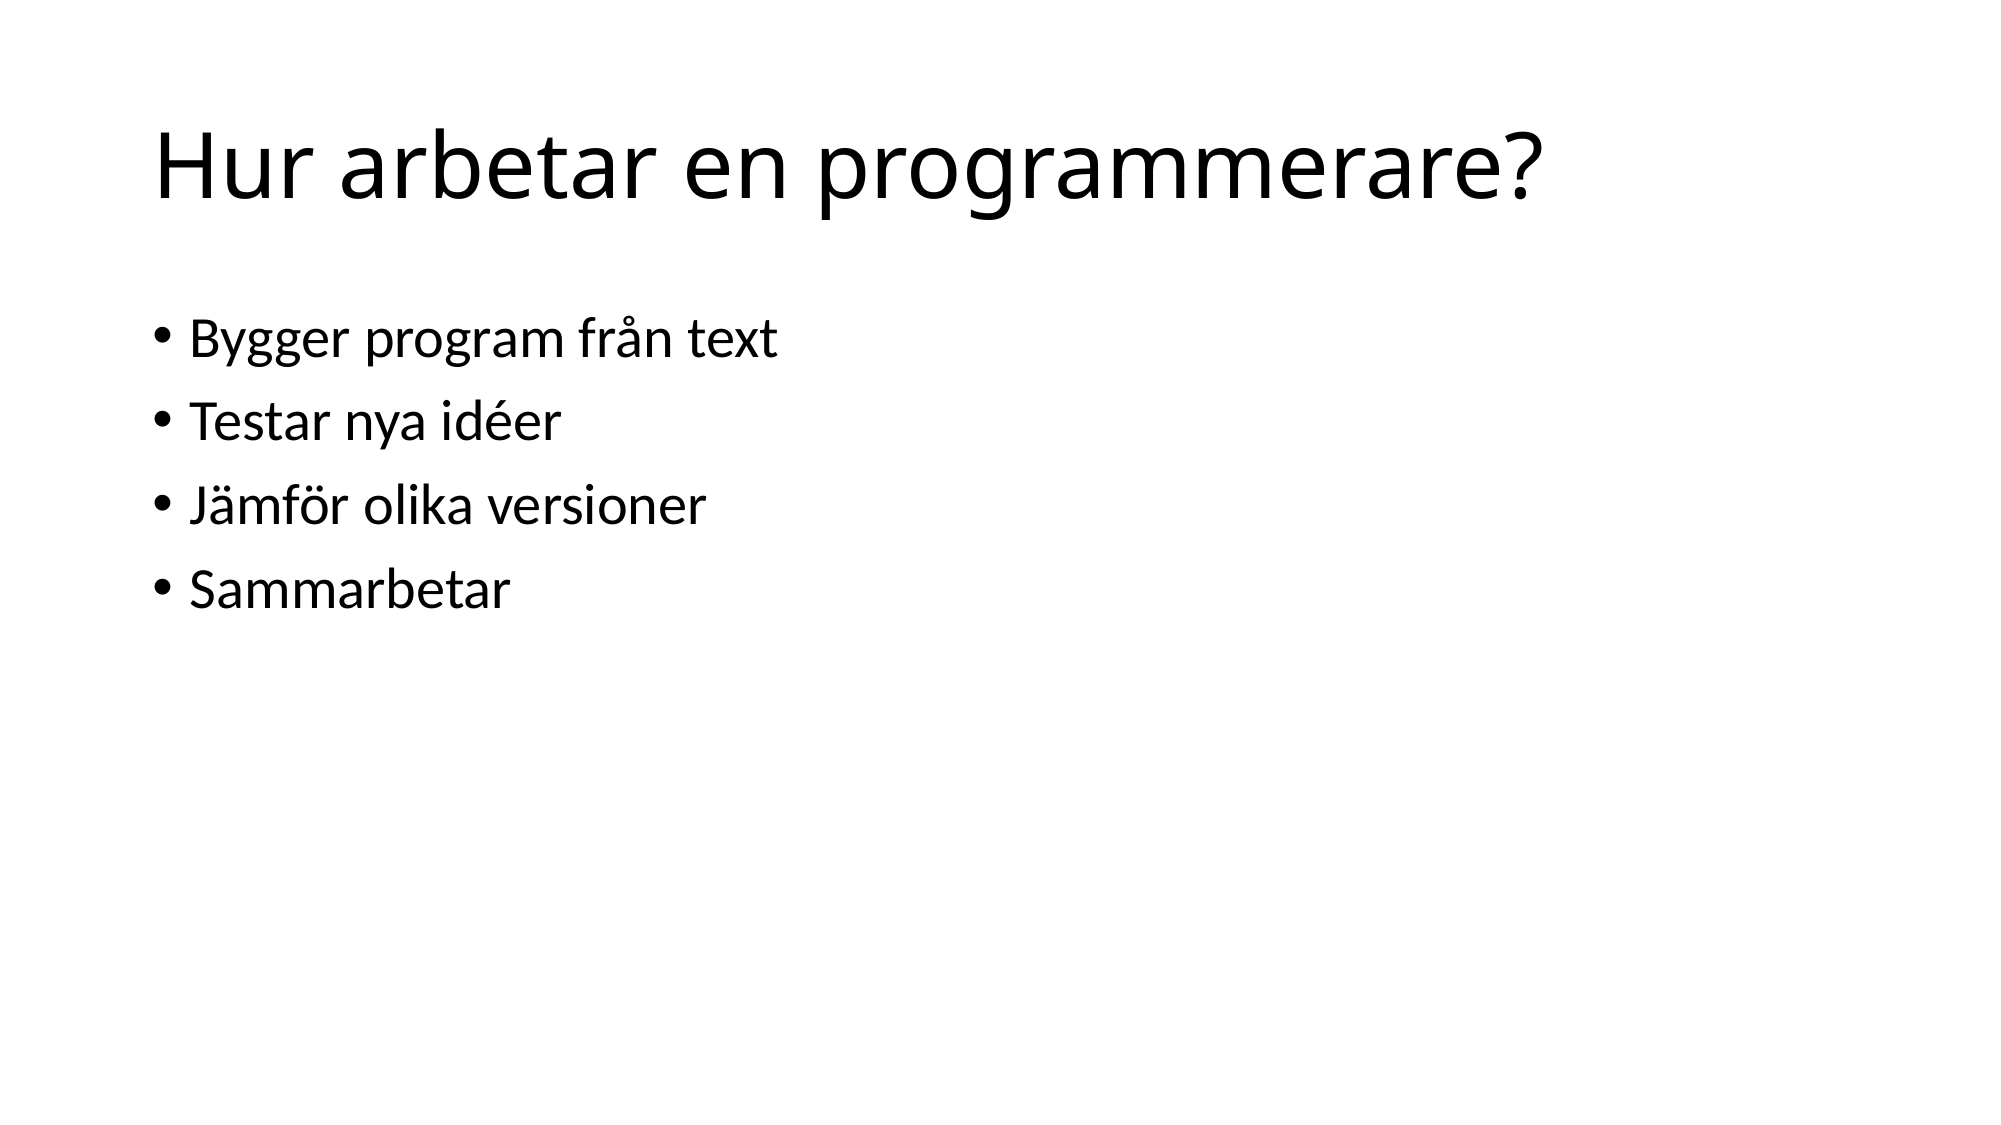

# Hur arbetar en programmerare?
Bygger program från text
Testar nya idéer
Jämför olika versioner
Sammarbetar